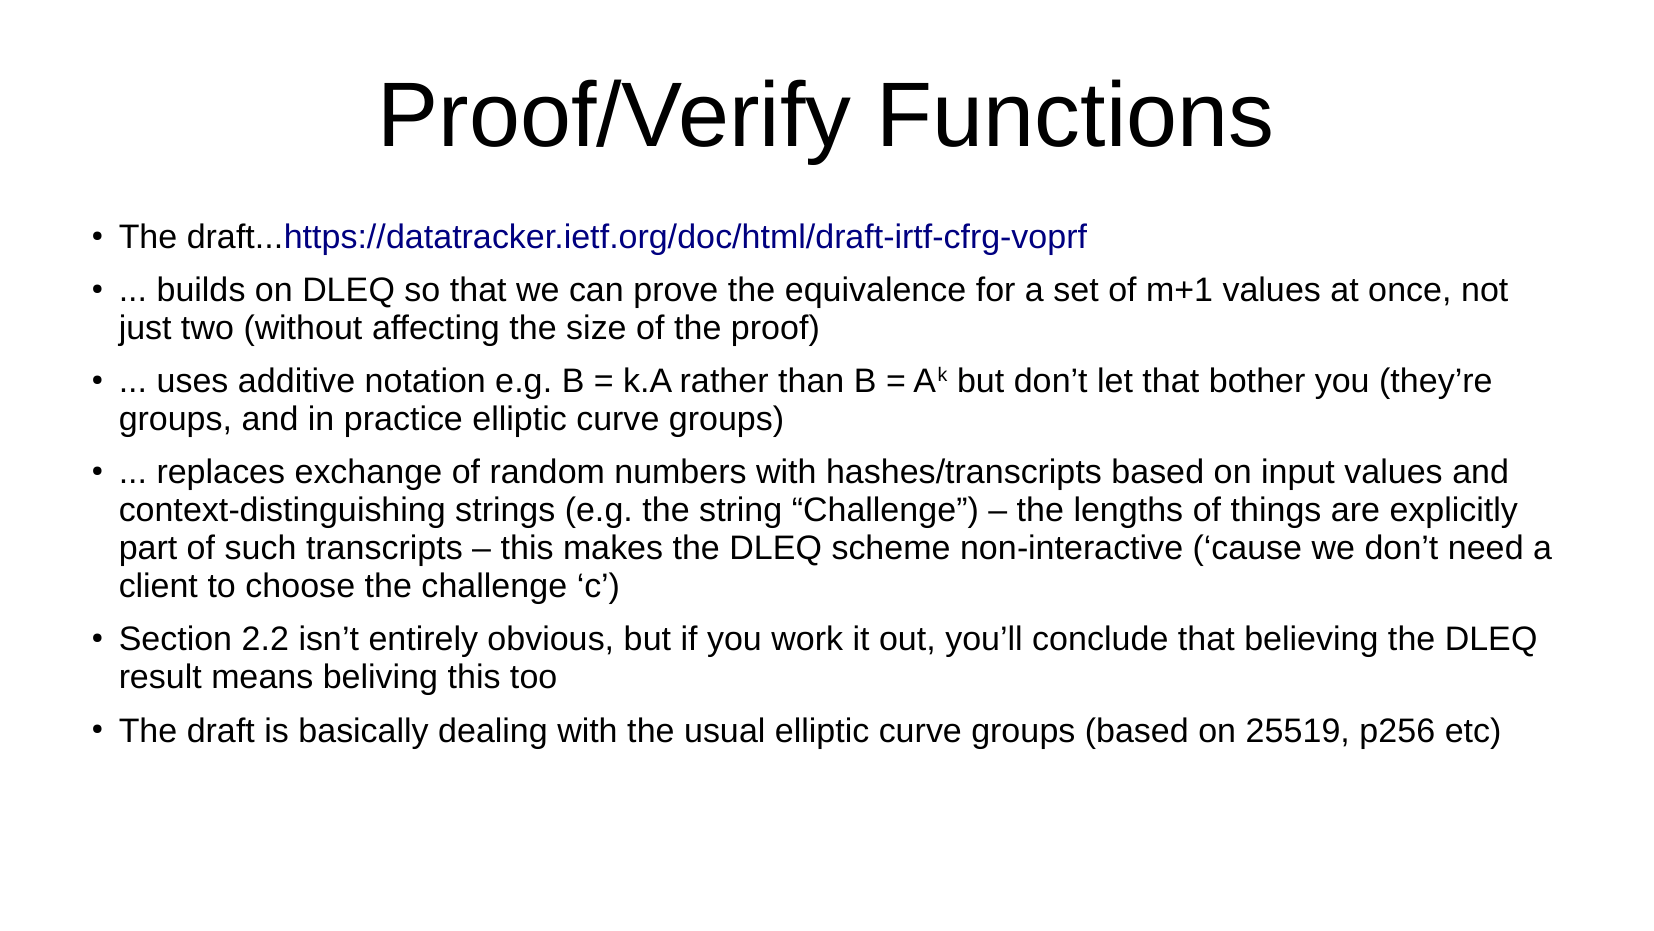

# Proof/Verify Functions
The draft...https://datatracker.ietf.org/doc/html/draft-irtf-cfrg-voprf
... builds on DLEQ so that we can prove the equivalence for a set of m+1 values at once, not just two (without affecting the size of the proof)
... uses additive notation e.g. B = k.A rather than B = Ak but don’t let that bother you (they’re groups, and in practice elliptic curve groups)
... replaces exchange of random numbers with hashes/transcripts based on input values and context-distinguishing strings (e.g. the string “Challenge”) – the lengths of things are explicitly part of such transcripts – this makes the DLEQ scheme non-interactive (‘cause we don’t need a client to choose the challenge ‘c’)
Section 2.2 isn’t entirely obvious, but if you work it out, you’ll conclude that believing the DLEQ result means beliving this too
The draft is basically dealing with the usual elliptic curve groups (based on 25519, p256 etc)